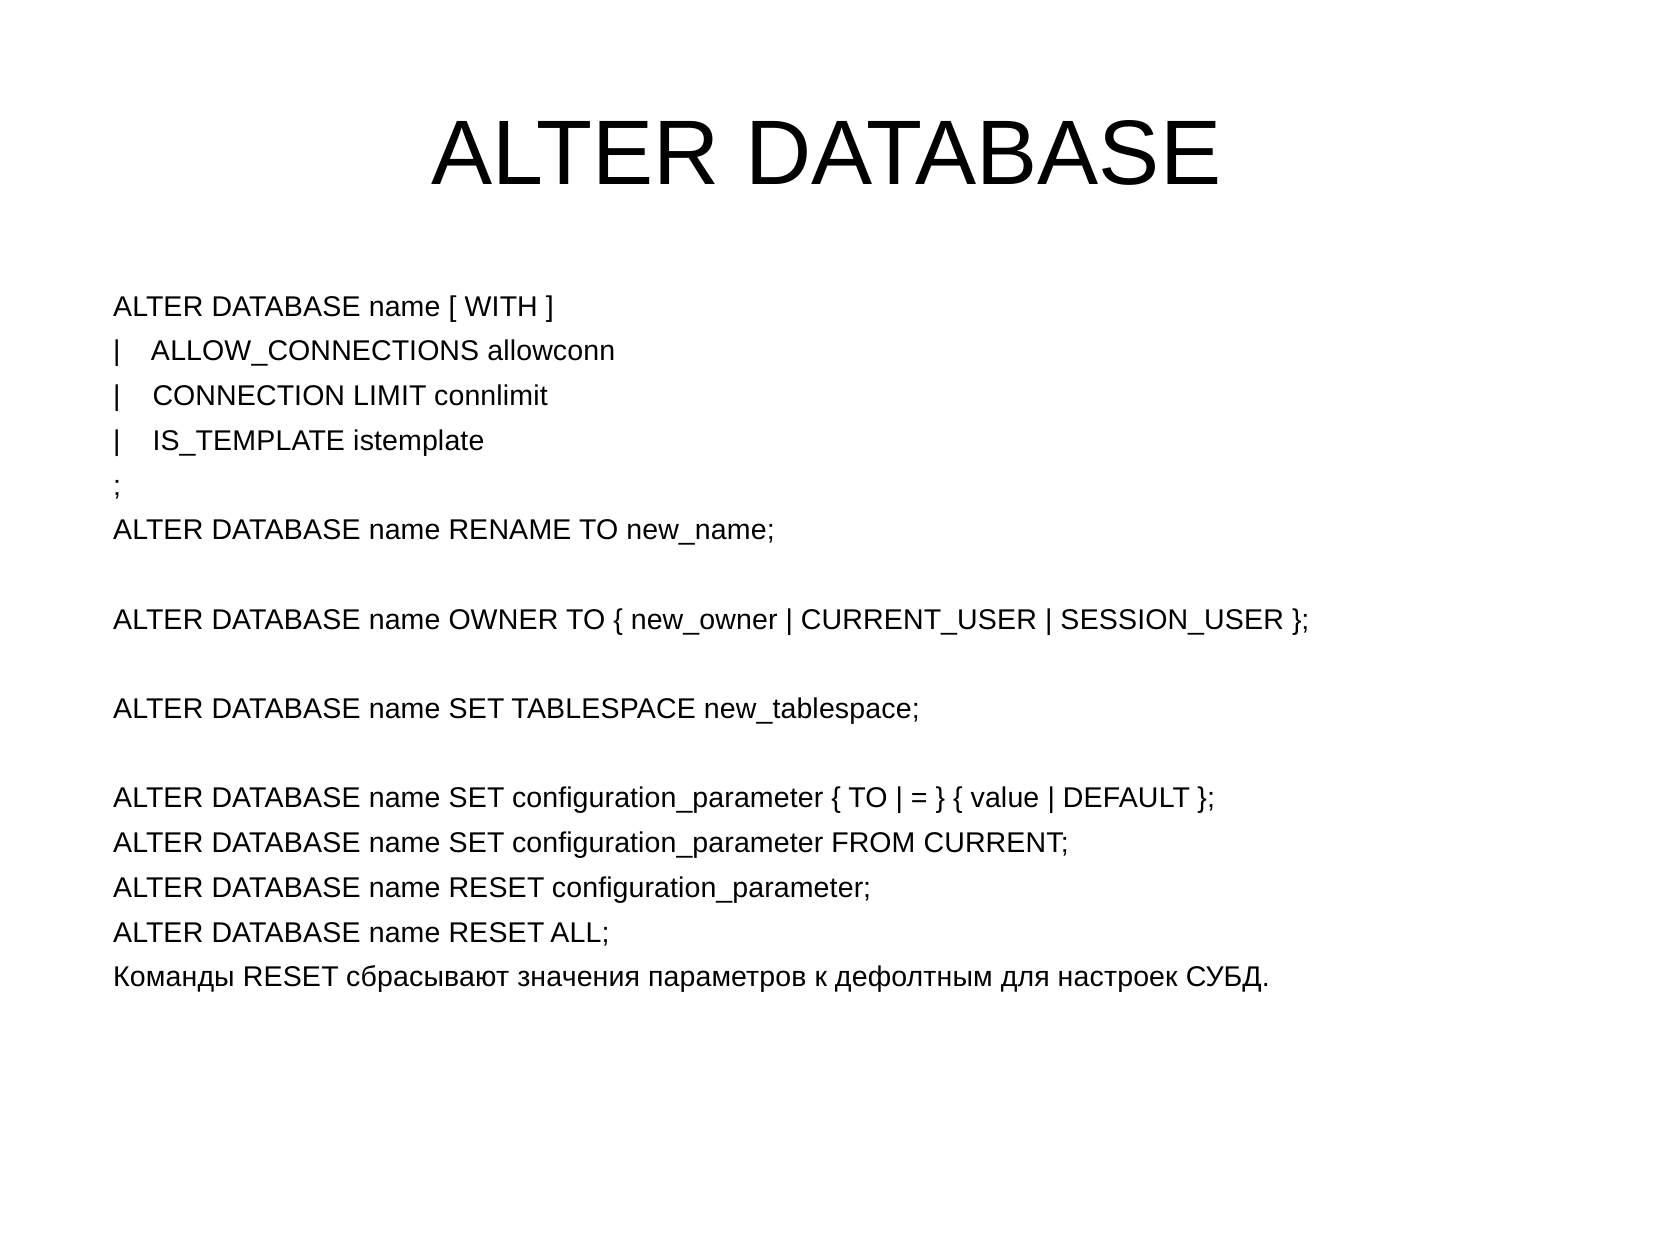

# ALTER DATABASE
ALTER DATABASE name [ WITH ]
| ALLOW_CONNECTIONS allowconn
| CONNECTION LIMIT connlimit
| IS_TEMPLATE istemplate
;
ALTER DATABASE name RENAME TO new_name;
ALTER DATABASE name OWNER TO { new_owner | CURRENT_USER | SESSION_USER };
ALTER DATABASE name SET TABLESPACE new_tablespace;
ALTER DATABASE name SET configuration_parameter { TO | = } { value | DEFAULT };
ALTER DATABASE name SET configuration_parameter FROM CURRENT;
ALTER DATABASE name RESET configuration_parameter;
ALTER DATABASE name RESET ALL;
Команды RESET сбрасывают значения параметров к дефолтным для настроек СУБД.